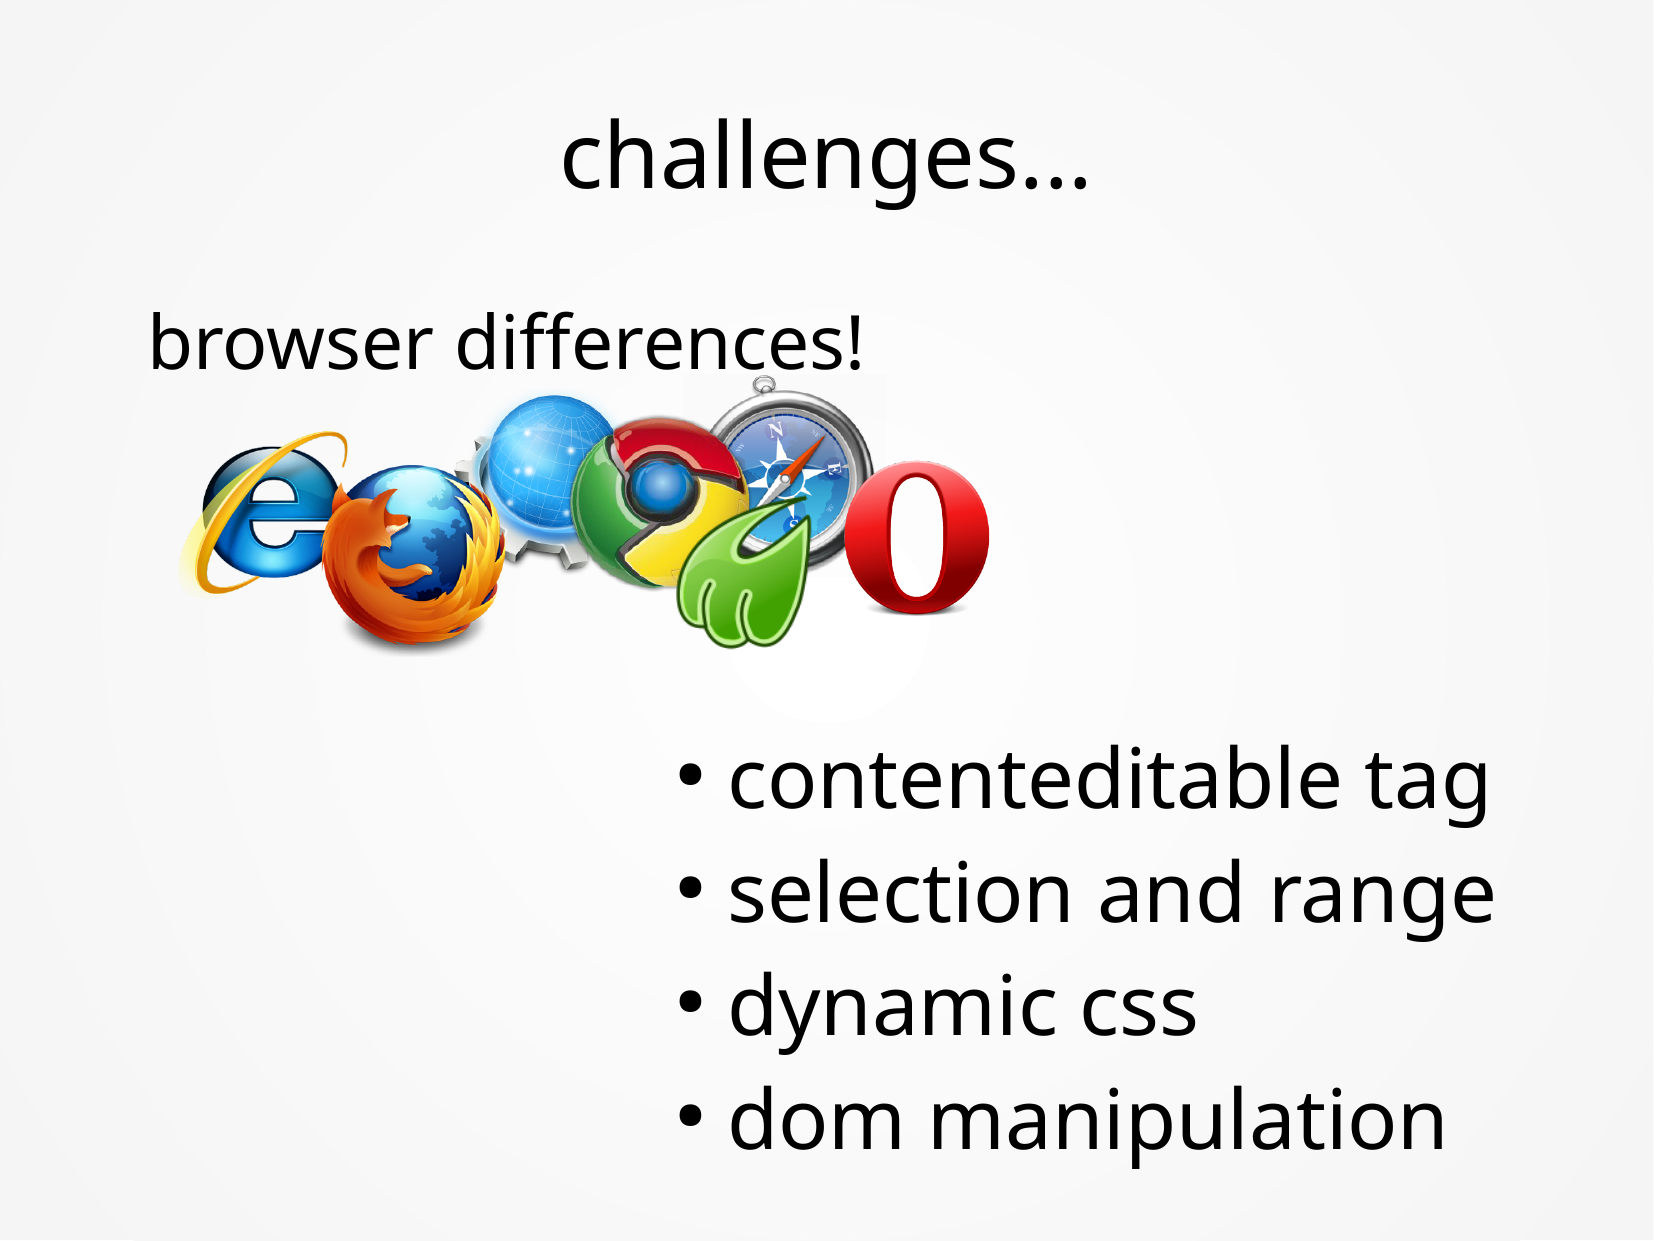

# challenges...
browser differences!
 contenteditable tag
 selection and range
 dynamic css
 dom manipulation